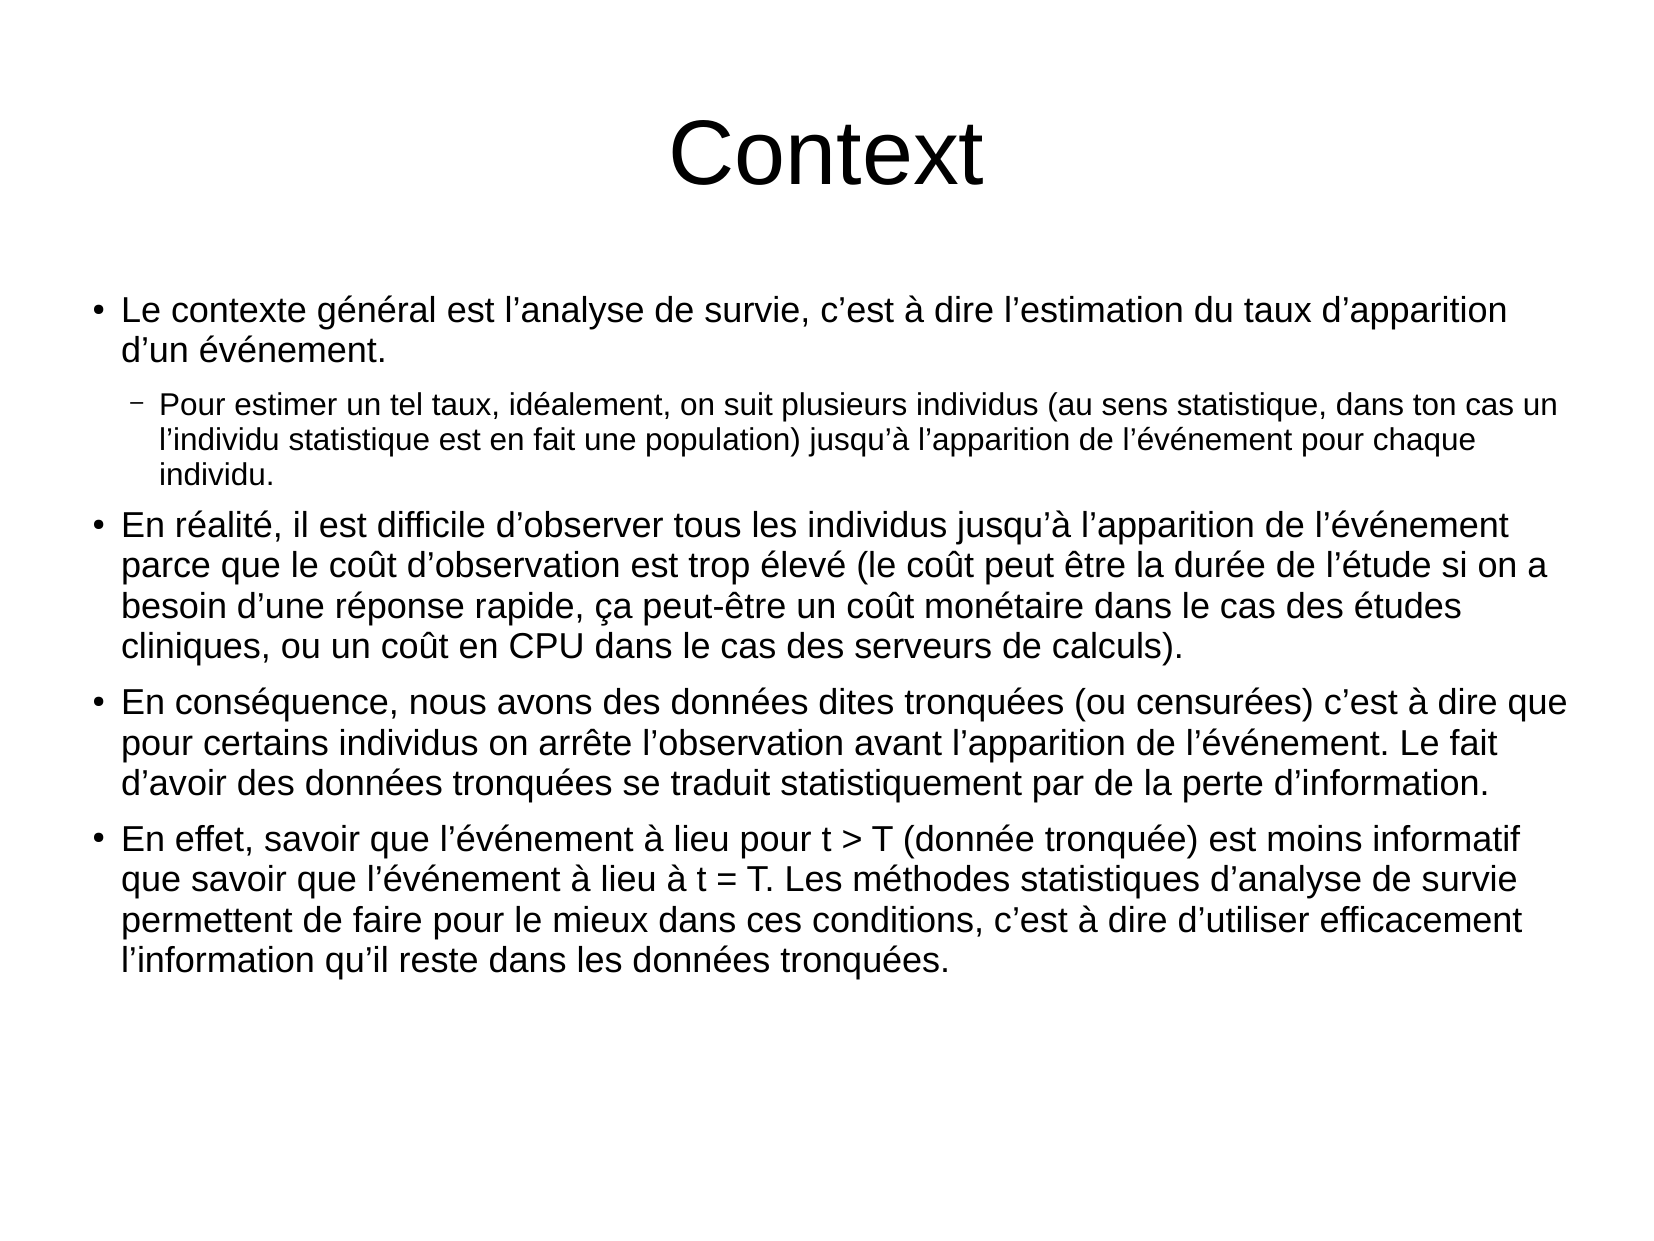

# Context
Le contexte général est l’analyse de survie, c’est à dire l’estimation du taux d’apparition d’un événement.
Pour estimer un tel taux, idéalement, on suit plusieurs individus (au sens statistique, dans ton cas un l’individu statistique est en fait une population) jusqu’à l’apparition de l’événement pour chaque individu.
En réalité, il est difficile d’observer tous les individus jusqu’à l’apparition de l’événement parce que le coût d’observation est trop élevé (le coût peut être la durée de l’étude si on a besoin d’une réponse rapide, ça peut-être un coût monétaire dans le cas des études cliniques, ou un coût en CPU dans le cas des serveurs de calculs).
En conséquence, nous avons des données dites tronquées (ou censurées) c’est à dire que pour certains individus on arrête l’observation avant l’apparition de l’événement. Le fait d’avoir des données tronquées se traduit statistiquement par de la perte d’information.
En effet, savoir que l’événement à lieu pour t > T (donnée tronquée) est moins informatif que savoir que l’événement à lieu à t = T. Les méthodes statistiques d’analyse de survie permettent de faire pour le mieux dans ces conditions, c’est à dire d’utiliser efficacement l’information qu’il reste dans les données tronquées.